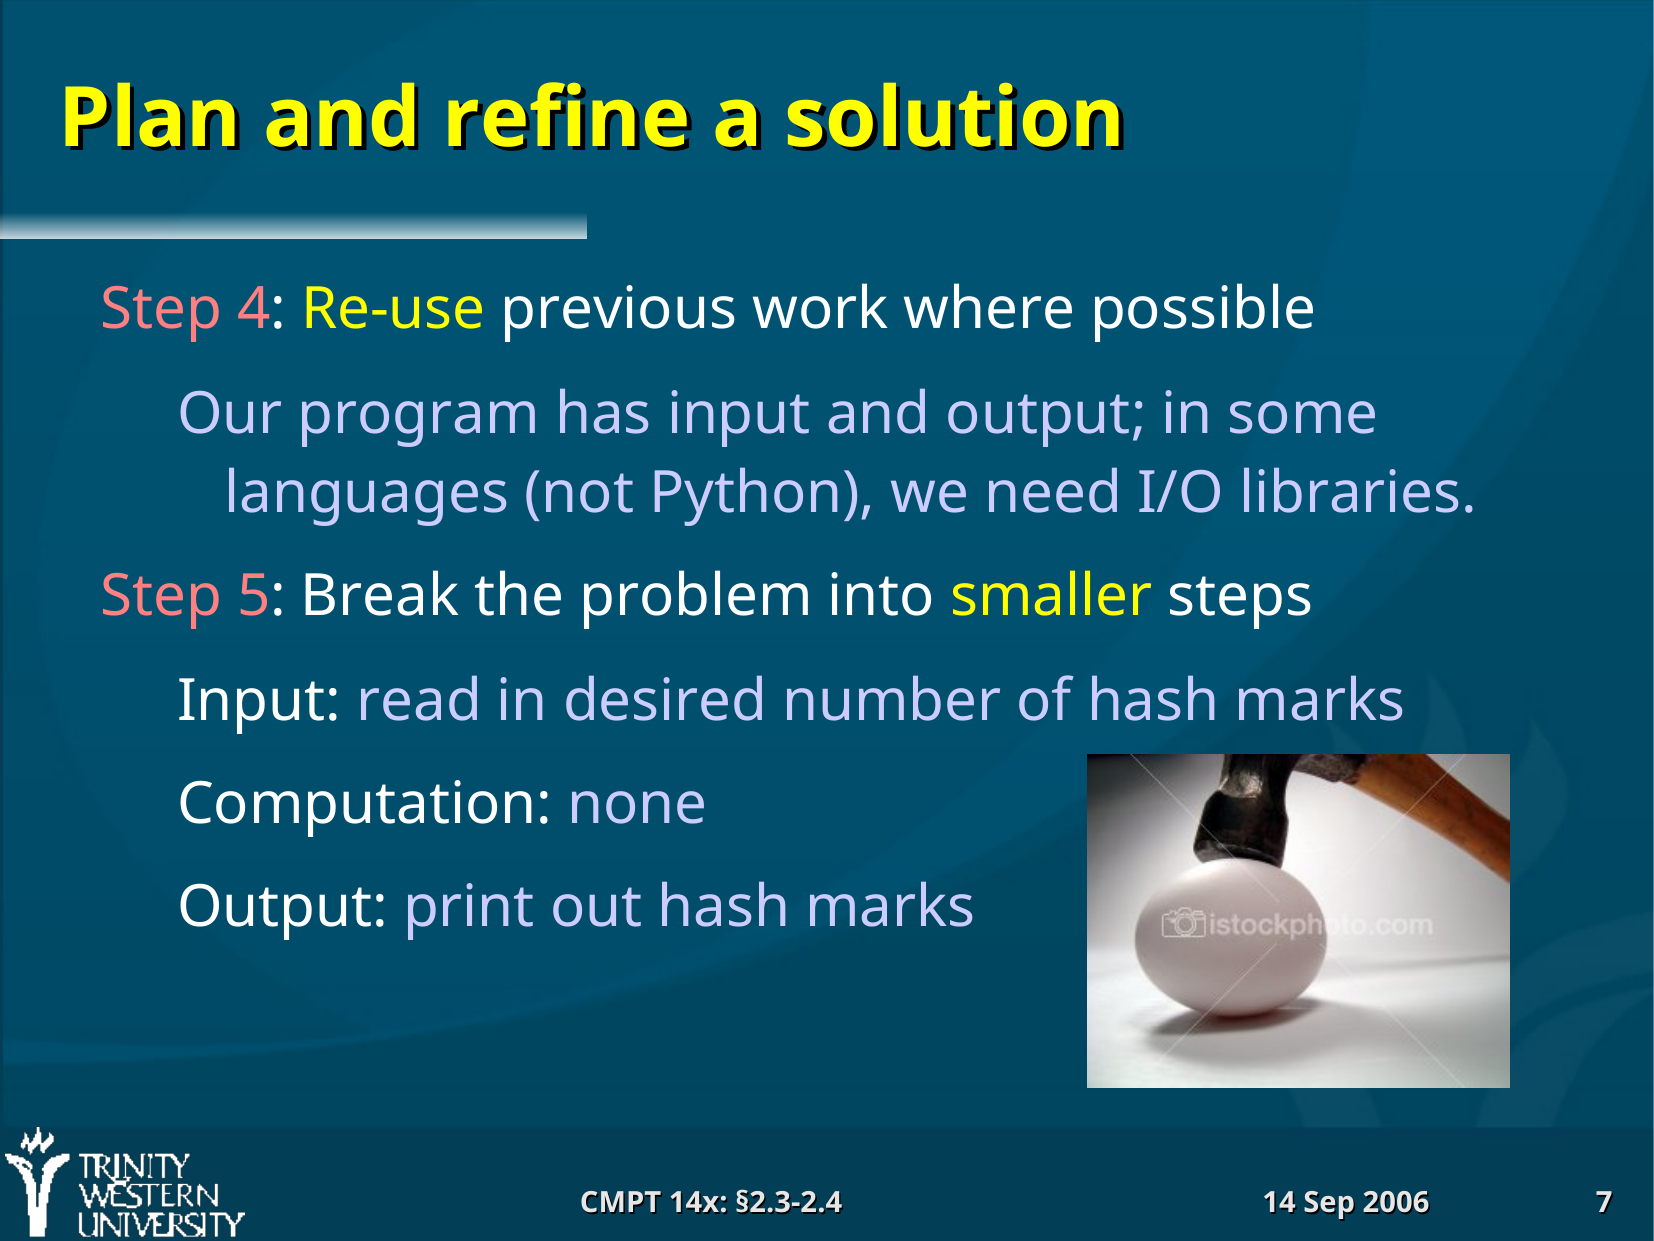

# Plan and refine a solution
Step 4: Re-use previous work where possible
Our program has input and output; in some languages (not Python), we need I/O libraries.
Step 5: Break the problem into smaller steps
Input: read in desired number of hash marks
Computation: none
Output: print out hash marks
CMPT 14x: §2.3-2.4
14 Sep 2006
7